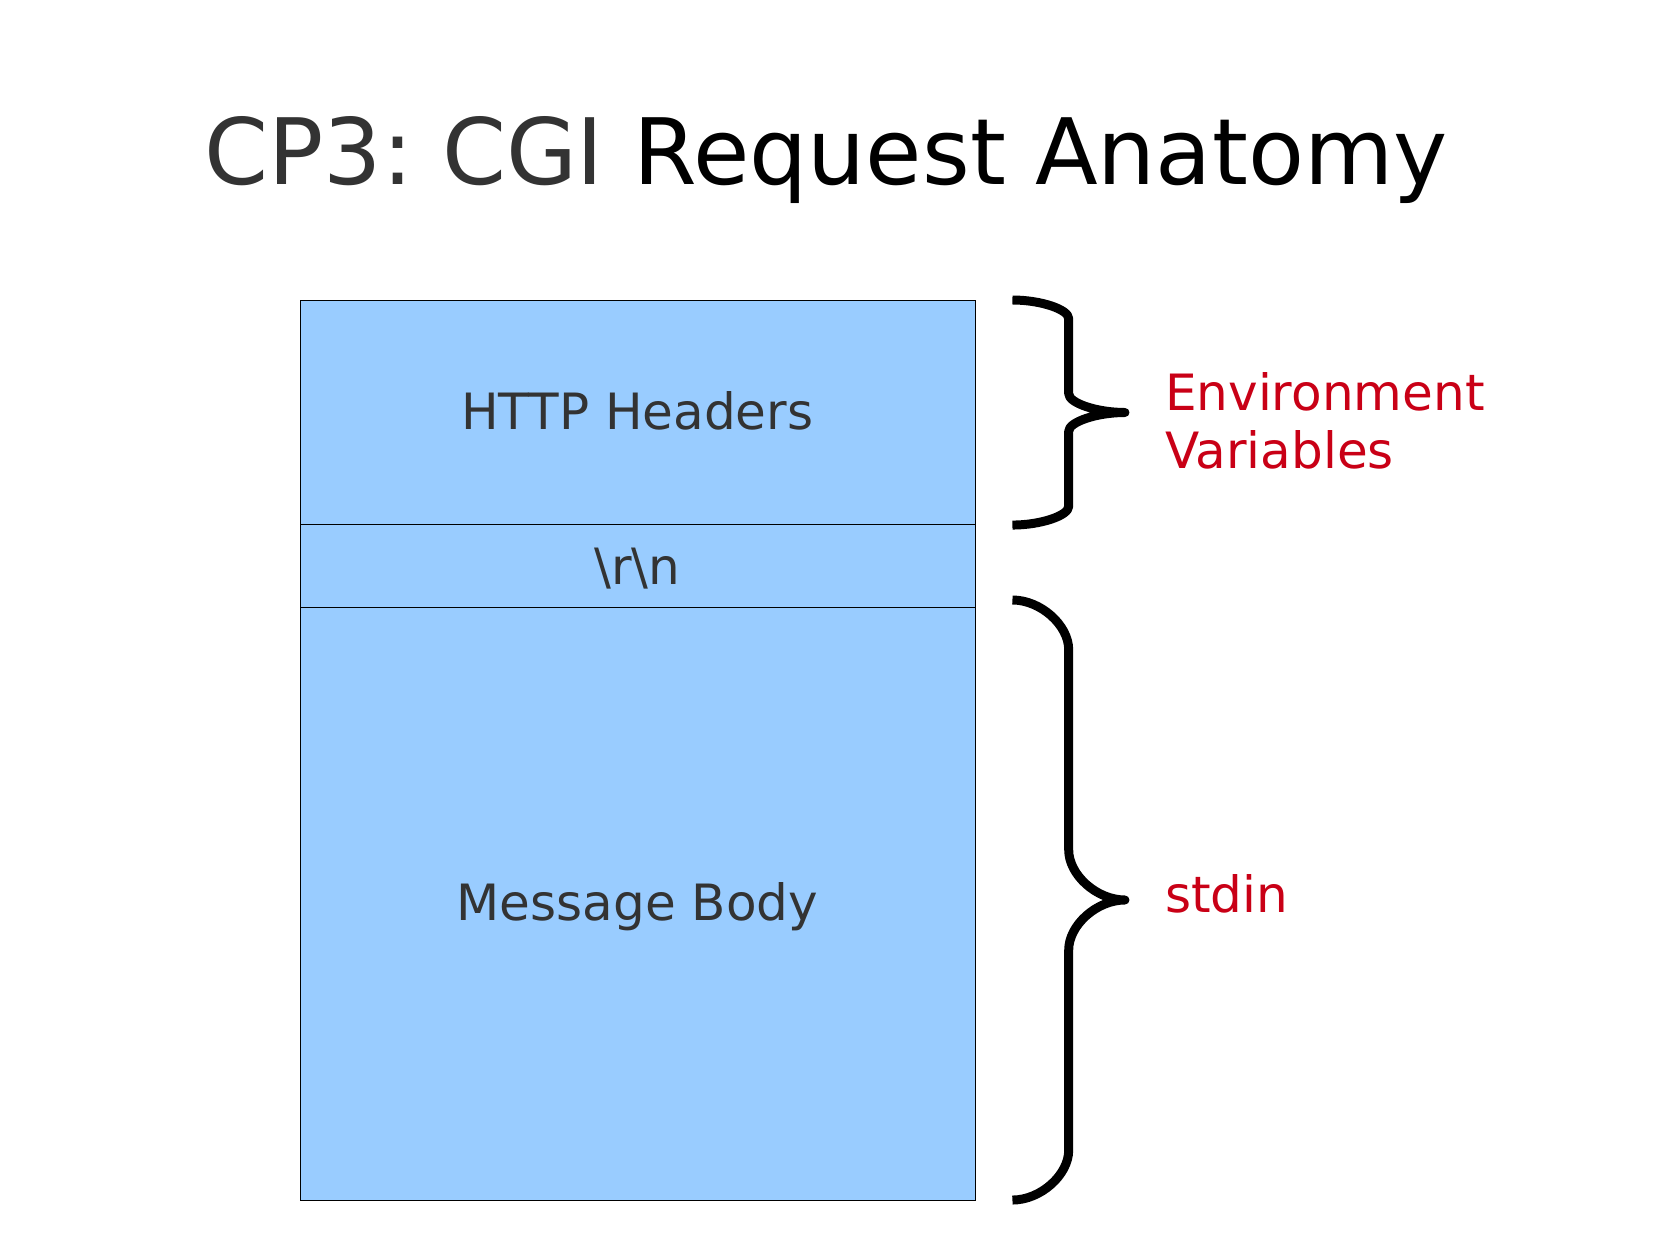

# CP3: CGI Request Anatomy
HTTP Headers
Environment
Variables
\r\n
Message Body
stdin